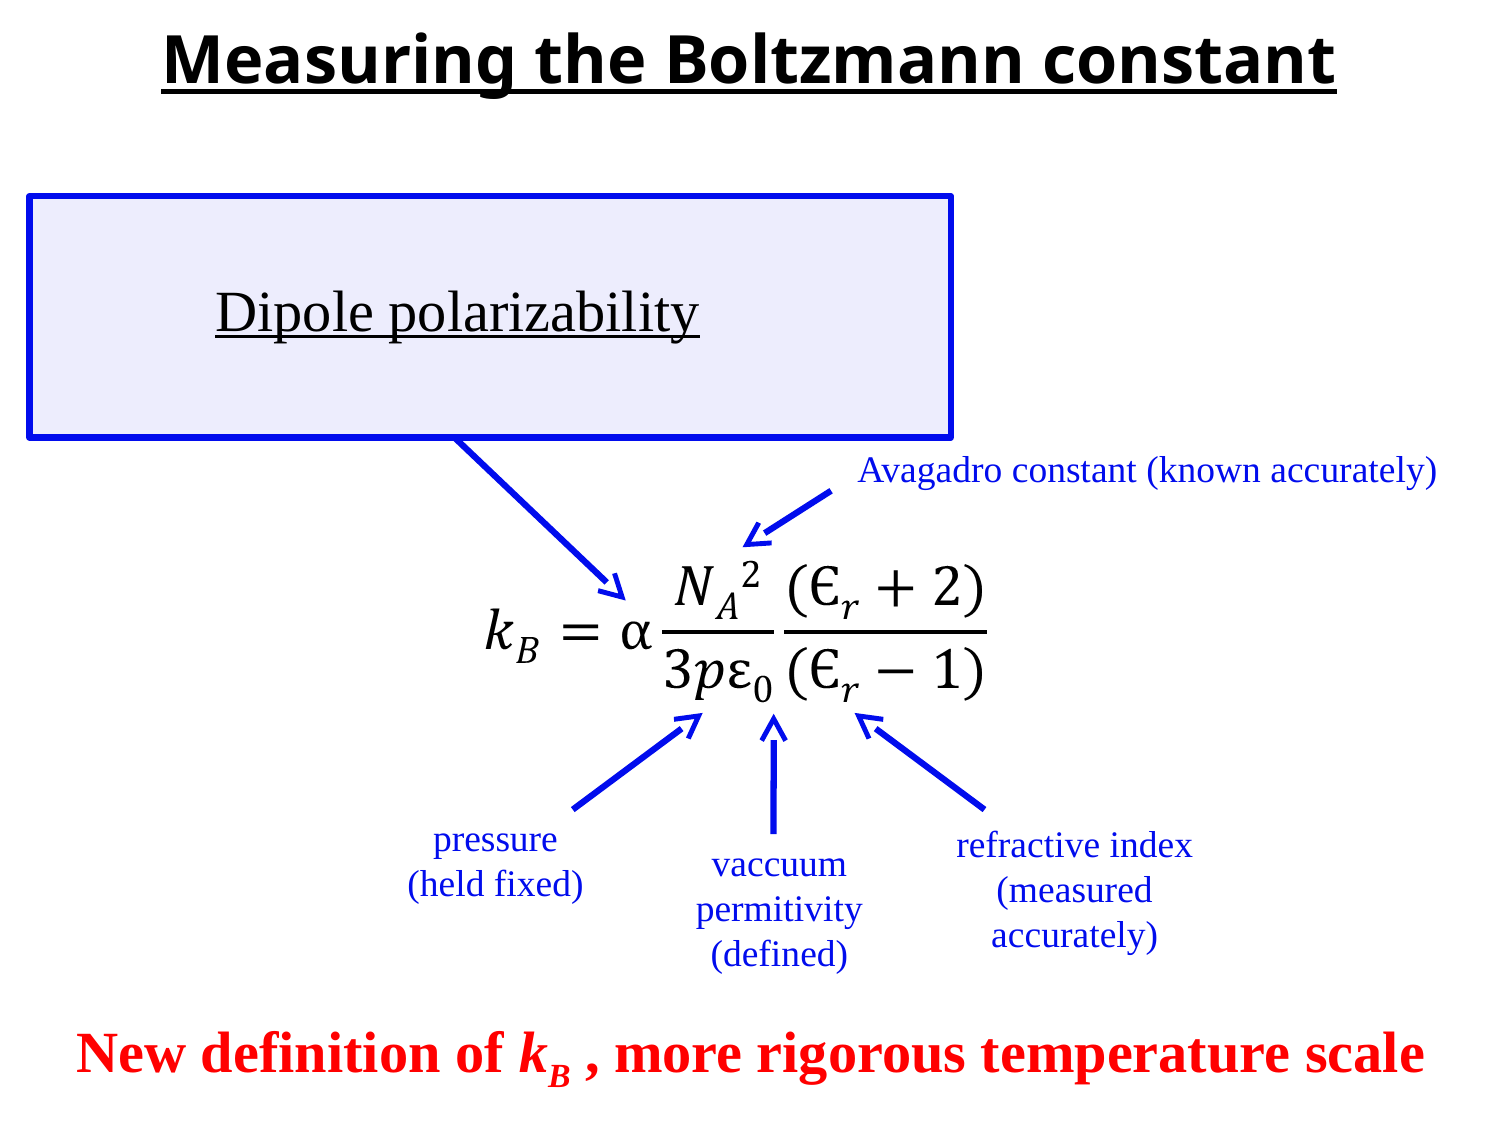

Measuring the Boltzmann constant
 Dipole polarizability
Avagadro constant (known accurately)
pressure
(held fixed)
refractive index
(measured accurately)
vaccuum permitivity
(defined)
New definition of kB , more rigorous temperature scale